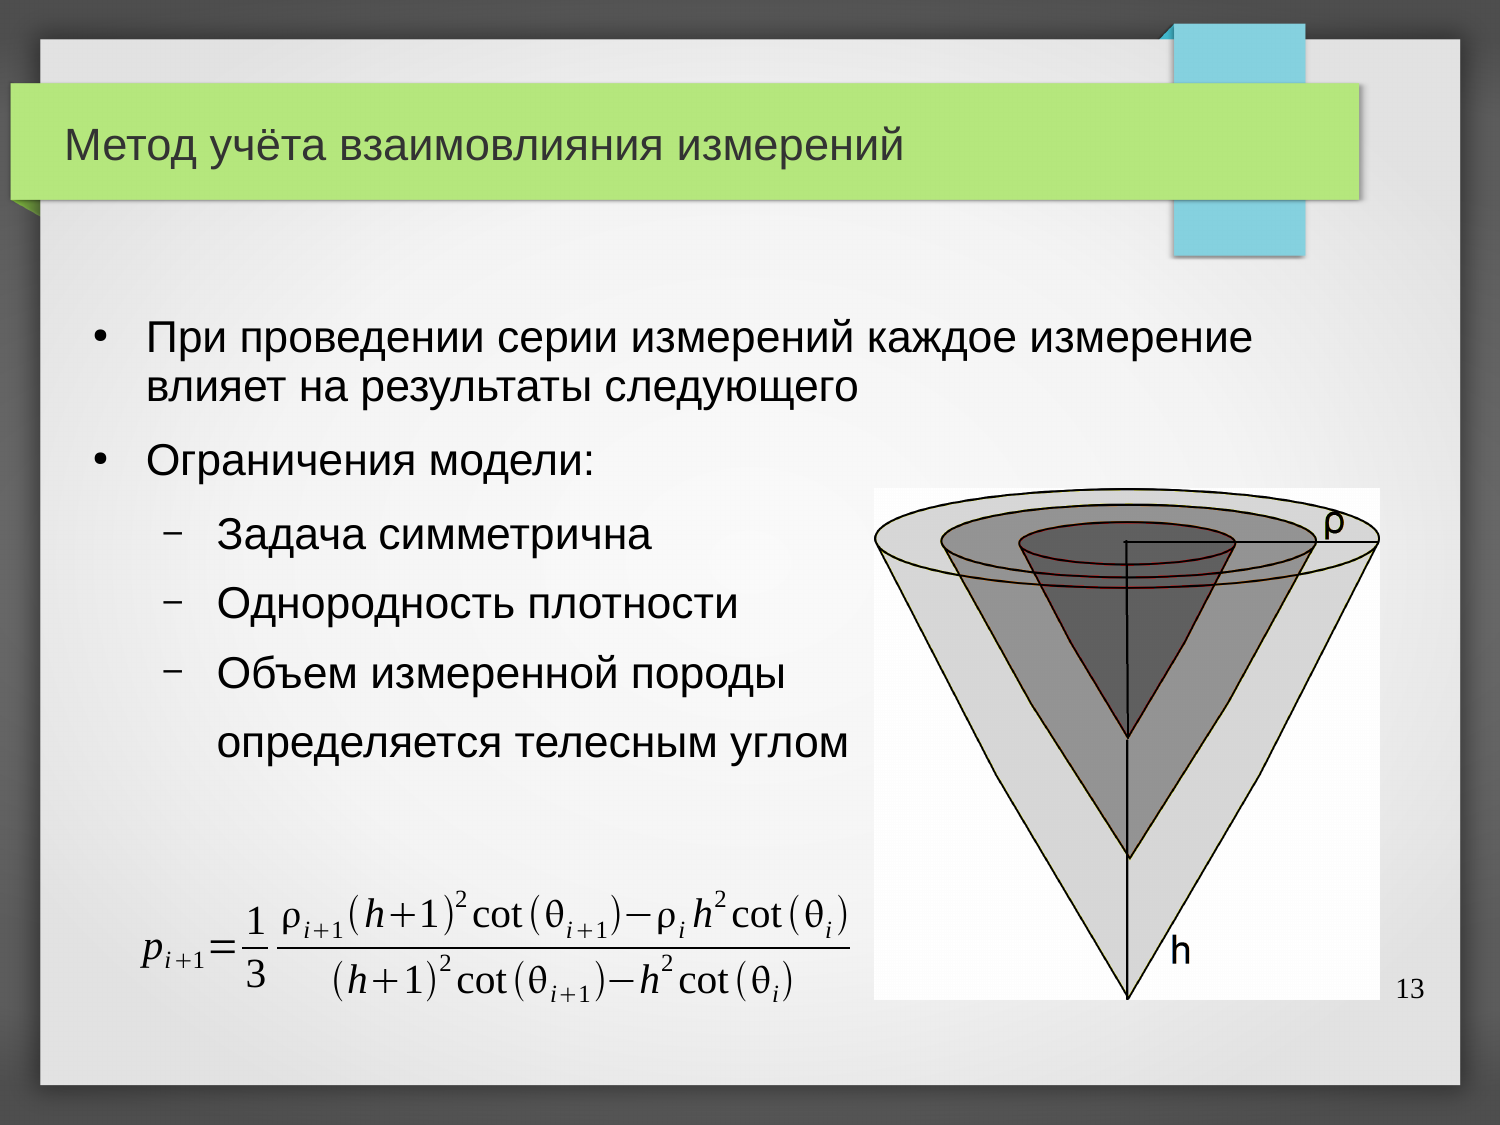

# Метод учёта взаимовлияния измерений
При проведении серии измерений каждое измерение влияет на результаты следующего
Ограничения модели:
Задача симметрична
Однородность плотности
Объем измеренной породы
определяется телесным углом
13